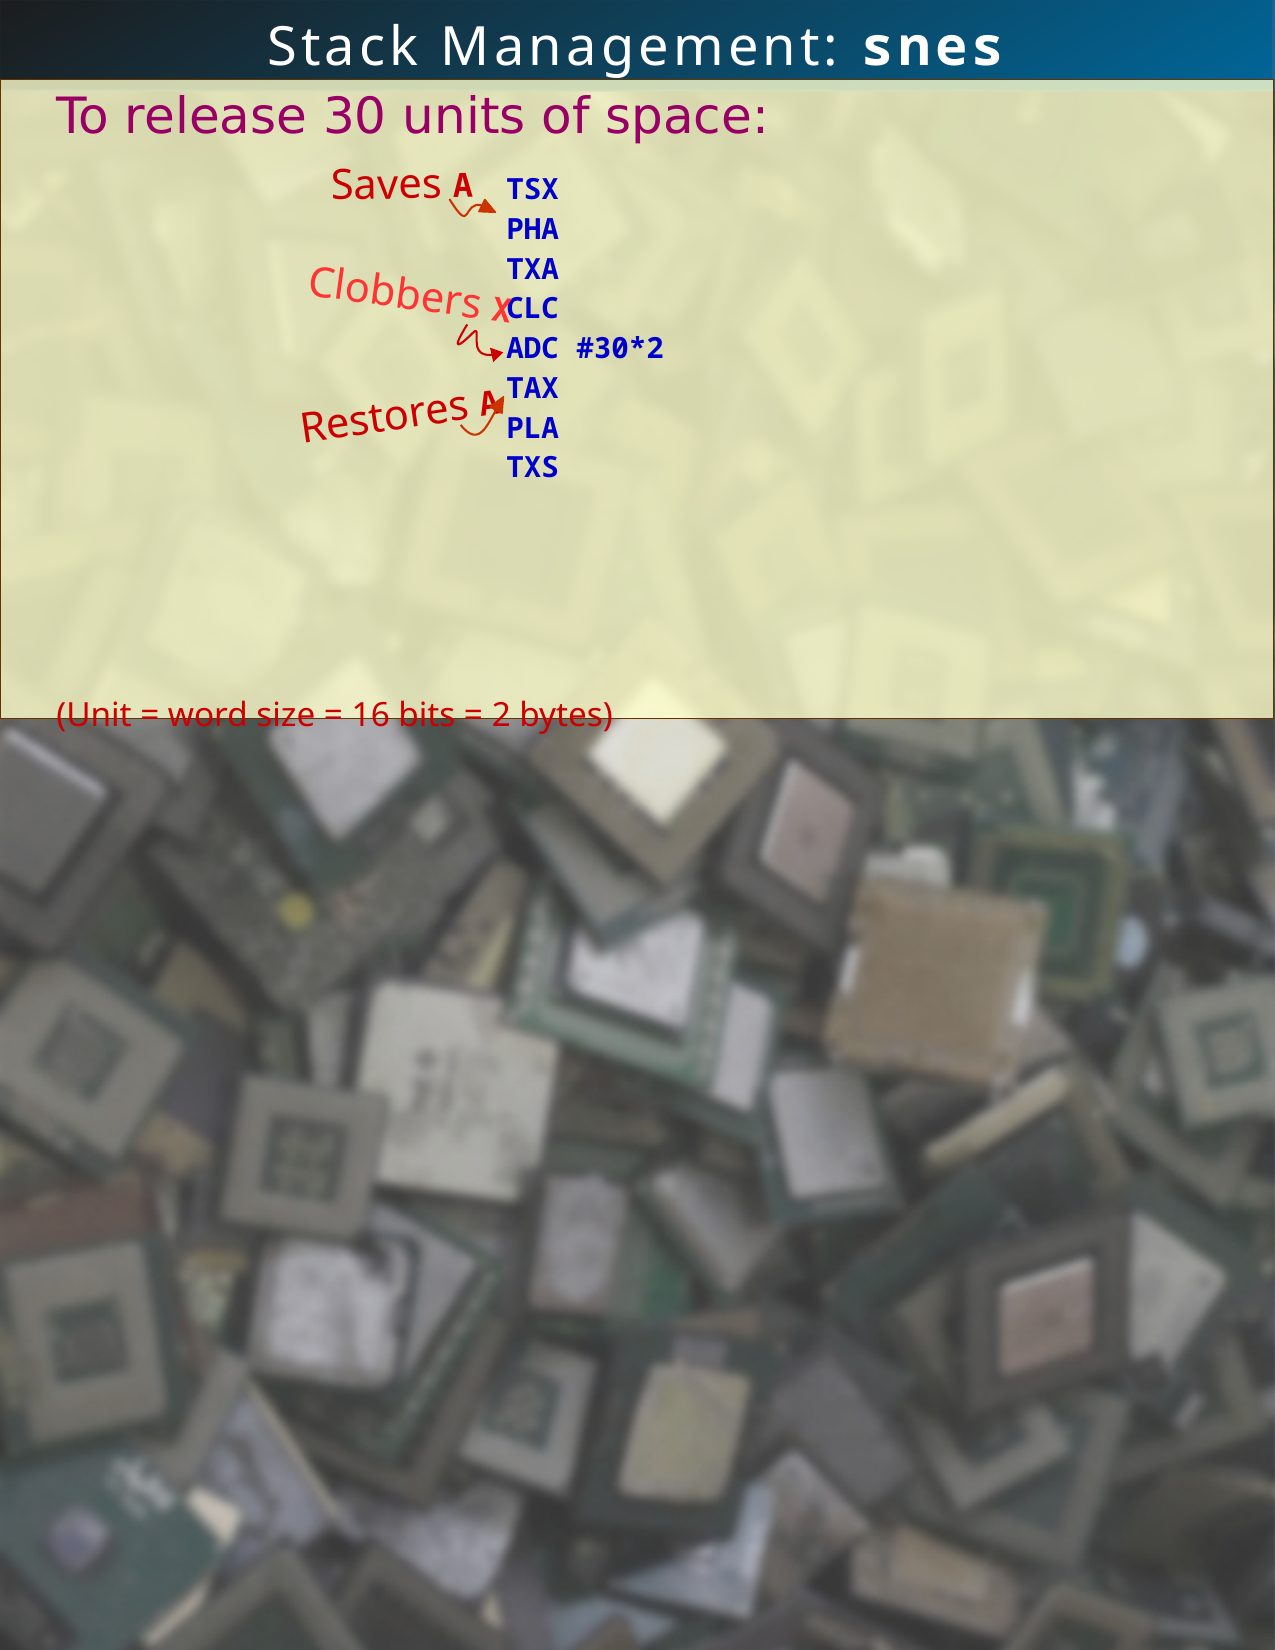

Stack Management: snes
To release 30 units of space:
						TSX
						PHA
						TXA
						CLC
						ADC #30*2
						TAX
						PLA
						TXS
(Unit = word size = 16 bits = 2 bytes)
Saves A
Clobbers X
Restores A